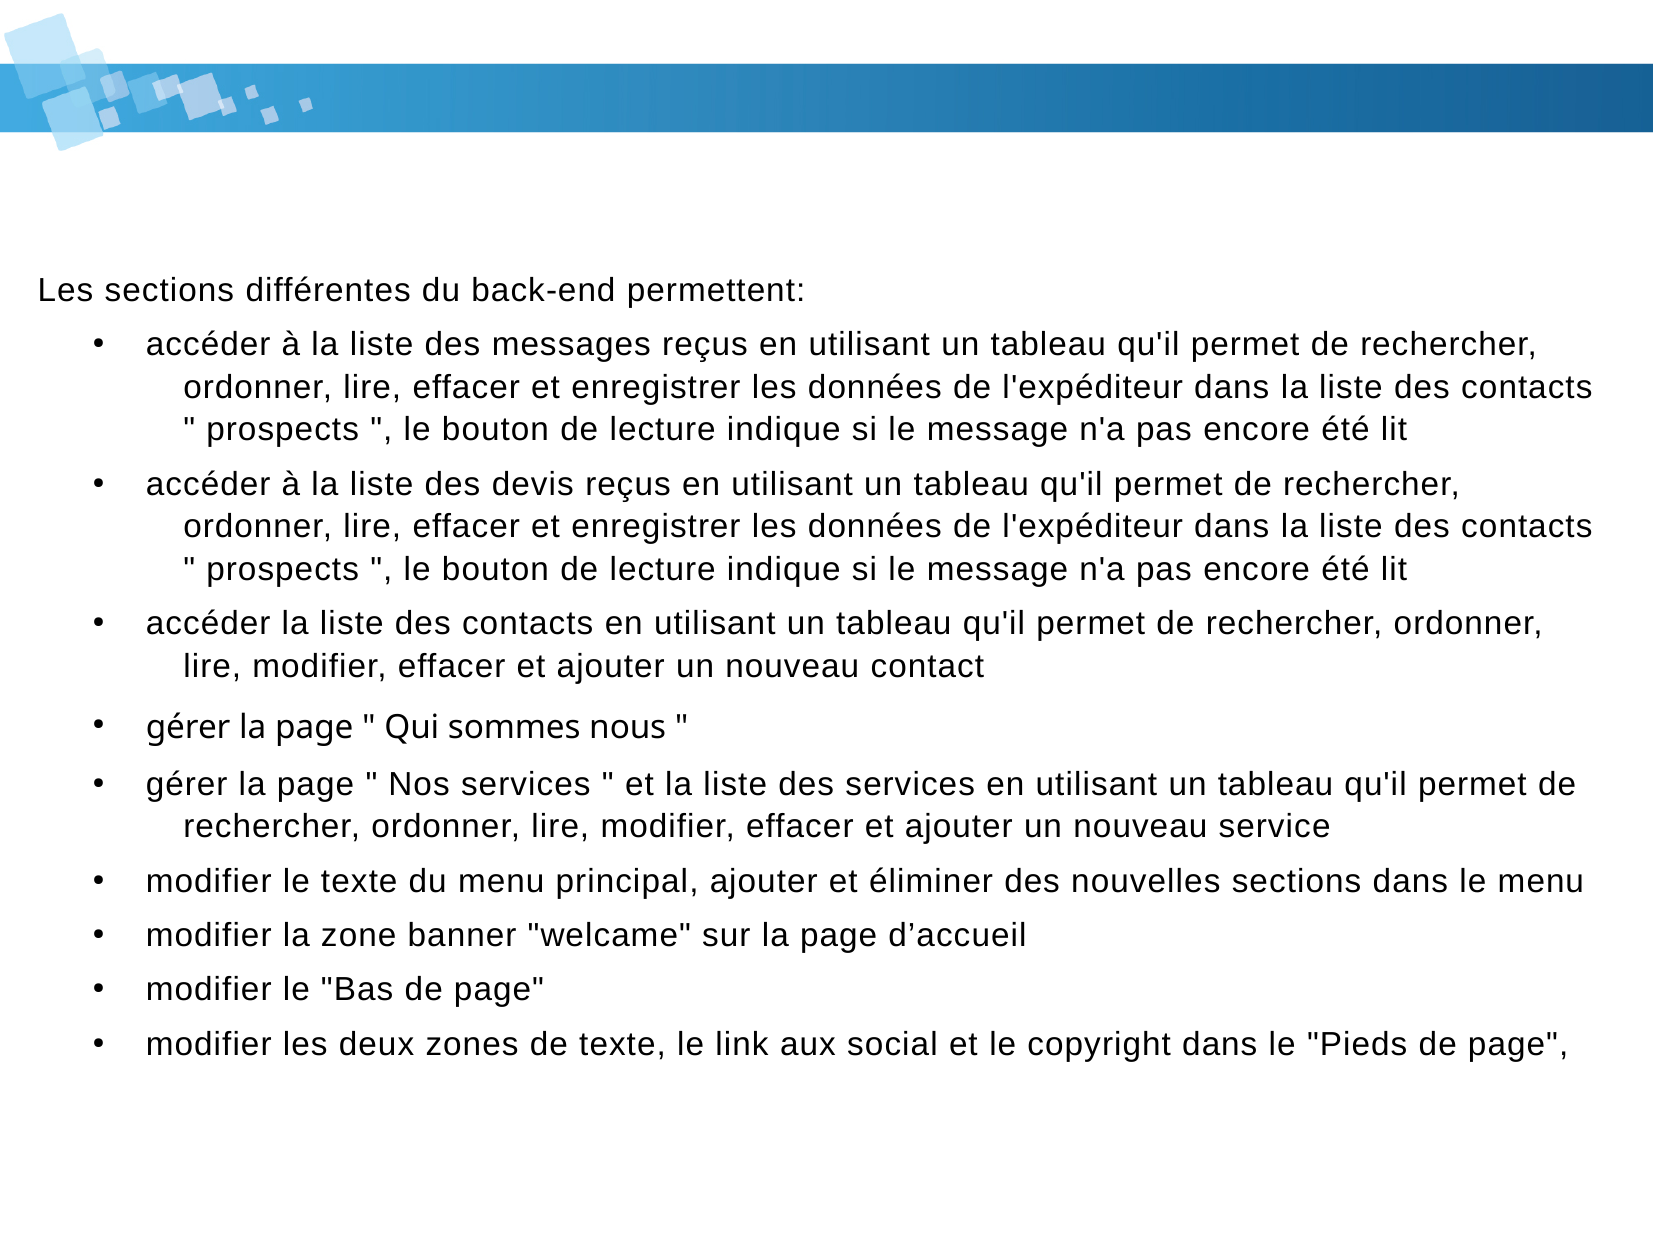

# Les sections différentes du back-end permettent:
accéder à la liste des messages reçus en utilisant un tableau qu'il permet de rechercher, ordonner, lire, effacer et enregistrer les données de l'expéditeur dans la liste des contacts " prospects ", le bouton de lecture indique si le message n'a pas encore été lit
accéder à la liste des devis reçus en utilisant un tableau qu'il permet de rechercher, ordonner, lire, effacer et enregistrer les données de l'expéditeur dans la liste des contacts " prospects ", le bouton de lecture indique si le message n'a pas encore été lit
accéder la liste des contacts en utilisant un tableau qu'il permet de rechercher, ordonner, lire, modifier, effacer et ajouter un nouveau contact
gérer la page " Qui sommes nous "
gérer la page " Nos services " et la liste des services en utilisant un tableau qu'il permet de rechercher, ordonner, lire, modifier, effacer et ajouter un nouveau service
modifier le texte du menu principal, ajouter et éliminer des nouvelles sections dans le menu
modifier la zone banner "welcame" sur la page d’accueil
modifier le "Bas de page"
modifier les deux zones de texte, le link aux social et le copyright dans le "Pieds de page",